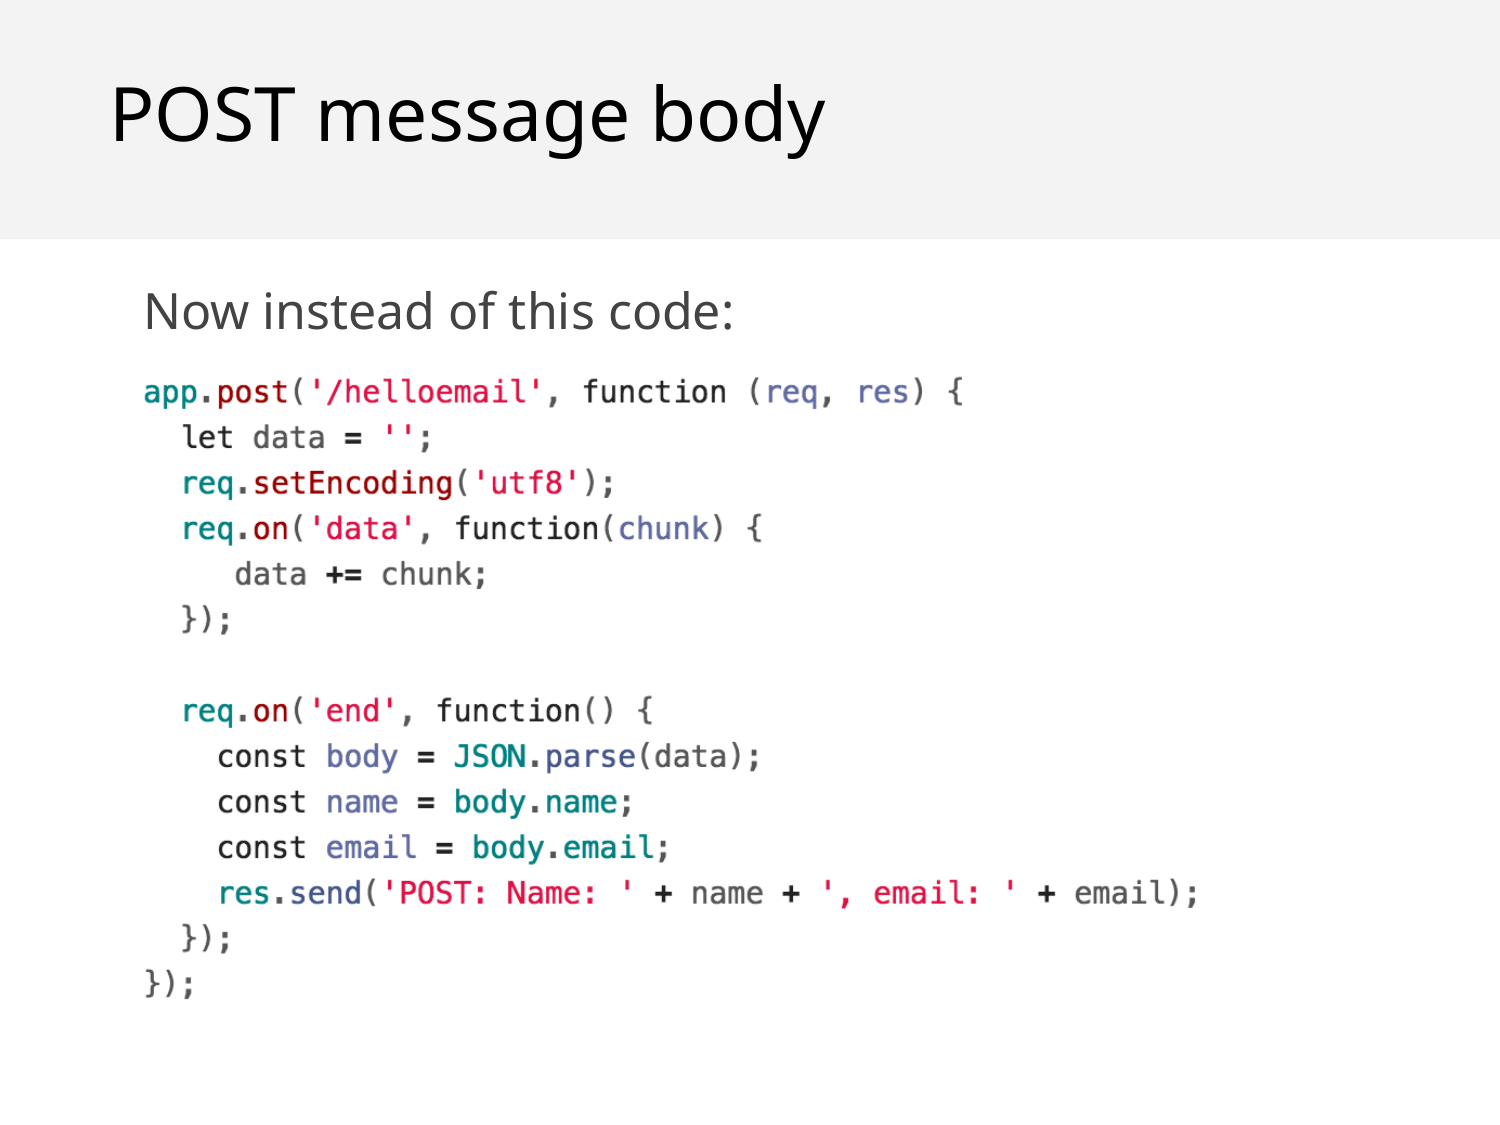

# POST message body
Now instead of this code: